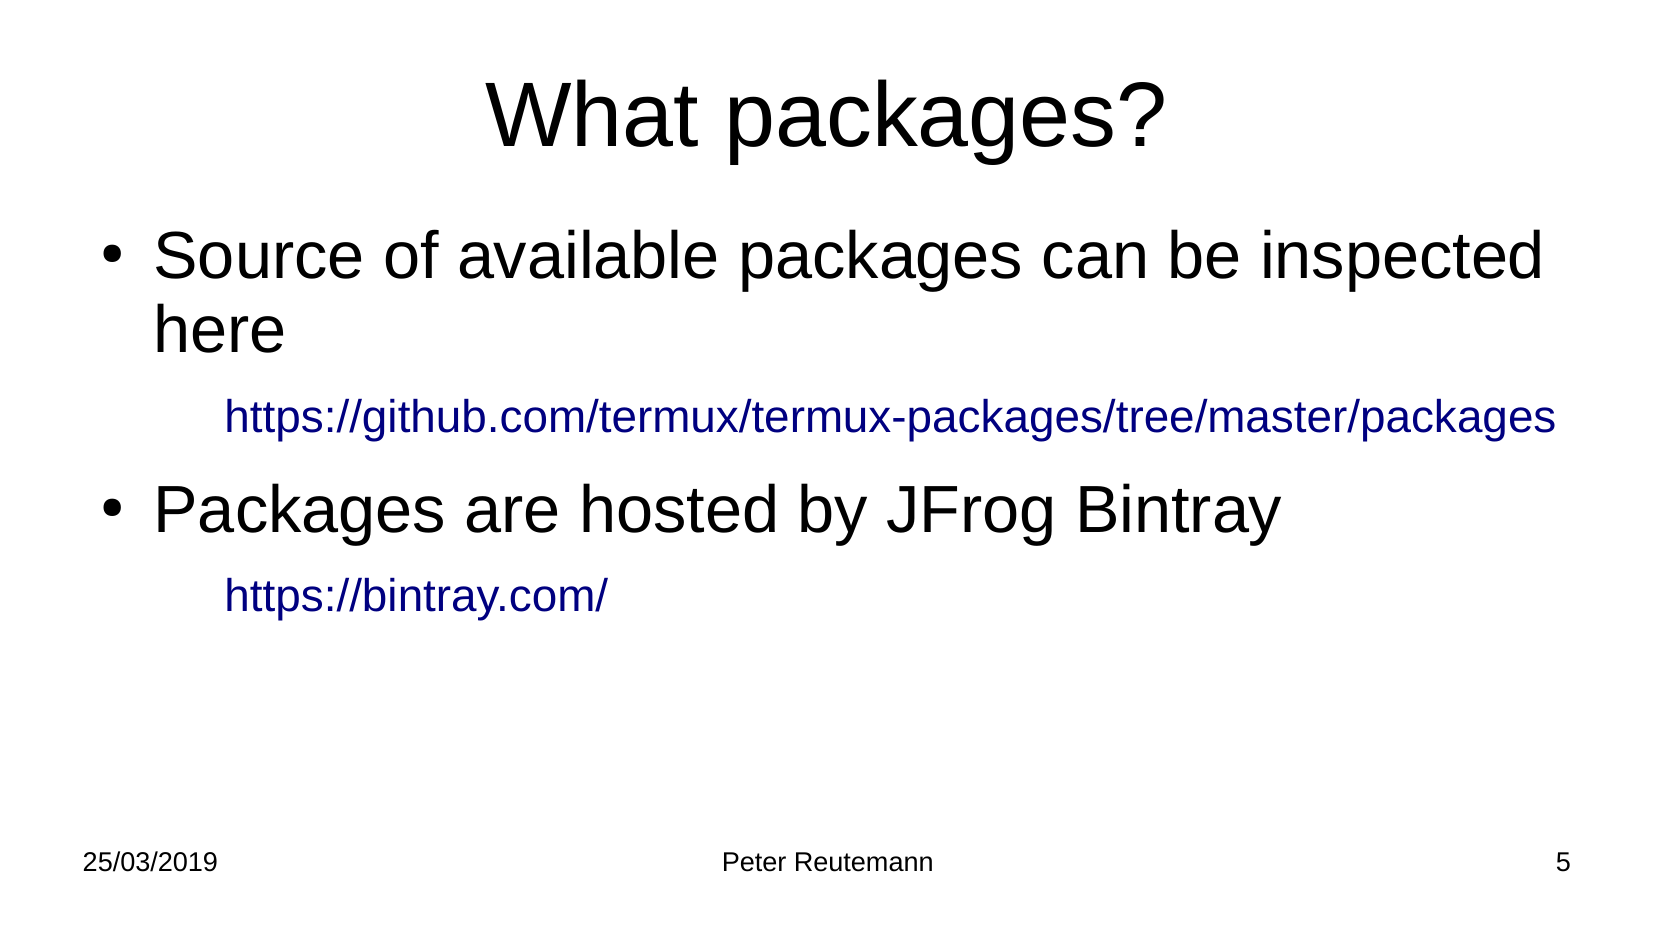

# What packages?
Source of available packages can be inspected here
https://github.com/termux/termux-packages/tree/master/packages
Packages are hosted by JFrog Bintray
https://bintray.com/
25/03/2019
Peter Reutemann
5